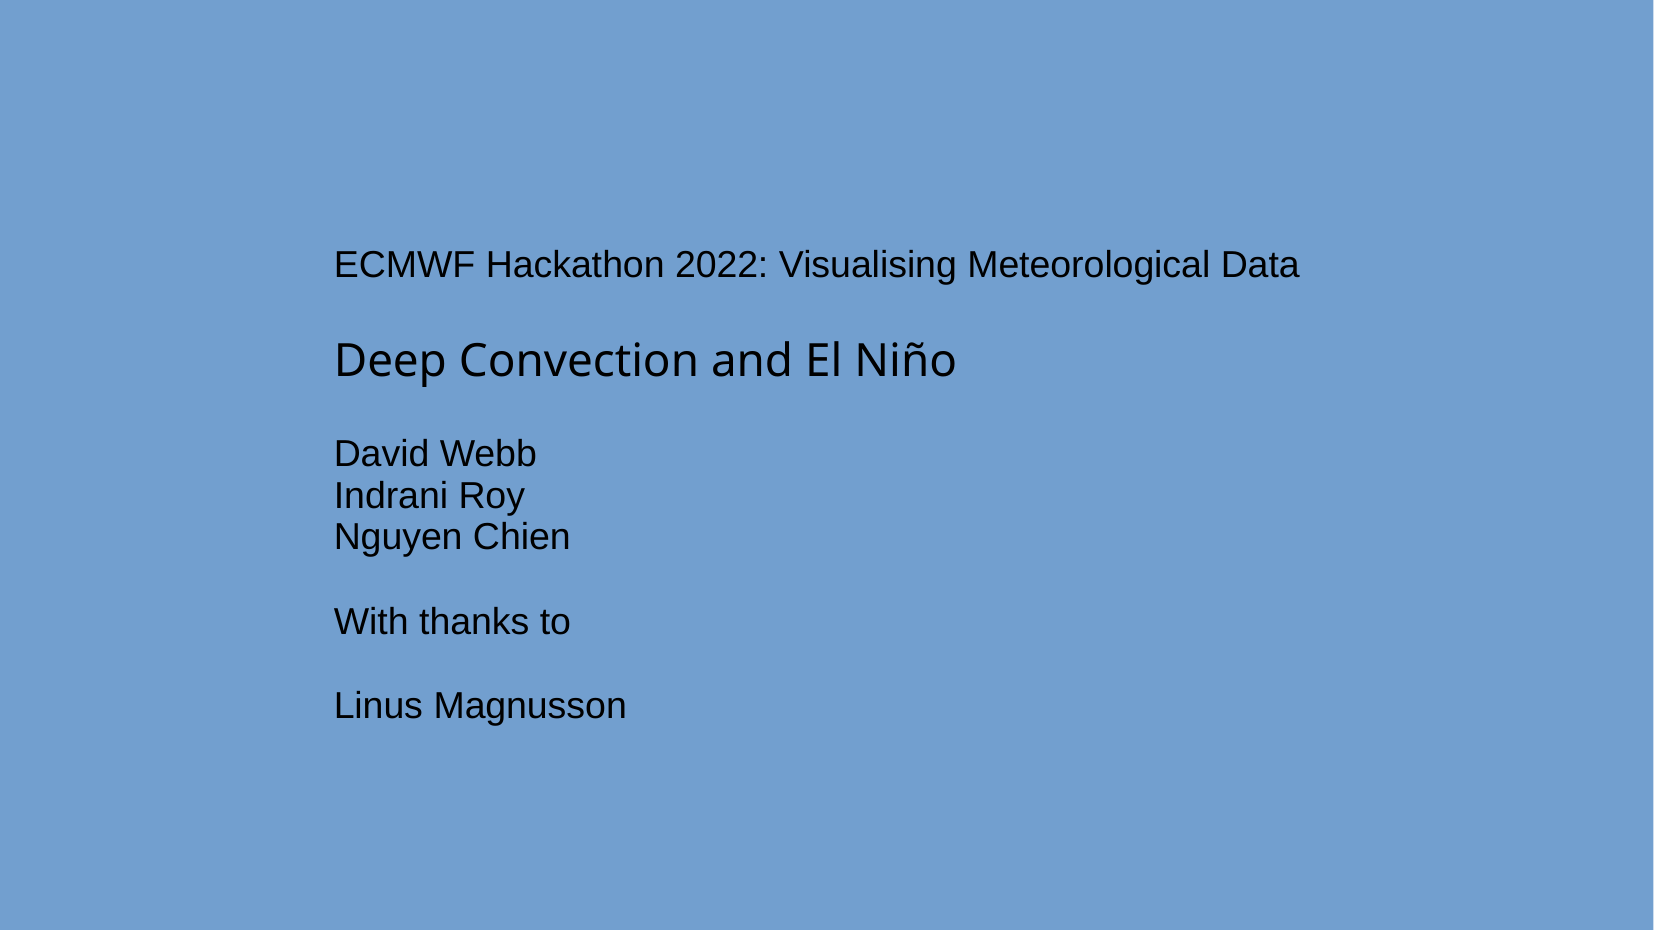

ECMWF Hackathon 2022: Visualising Meteorological Data
Deep Convection and El Niño
David Webb
Indrani Roy
Nguyen Chien
With thanks to
Linus Magnusson